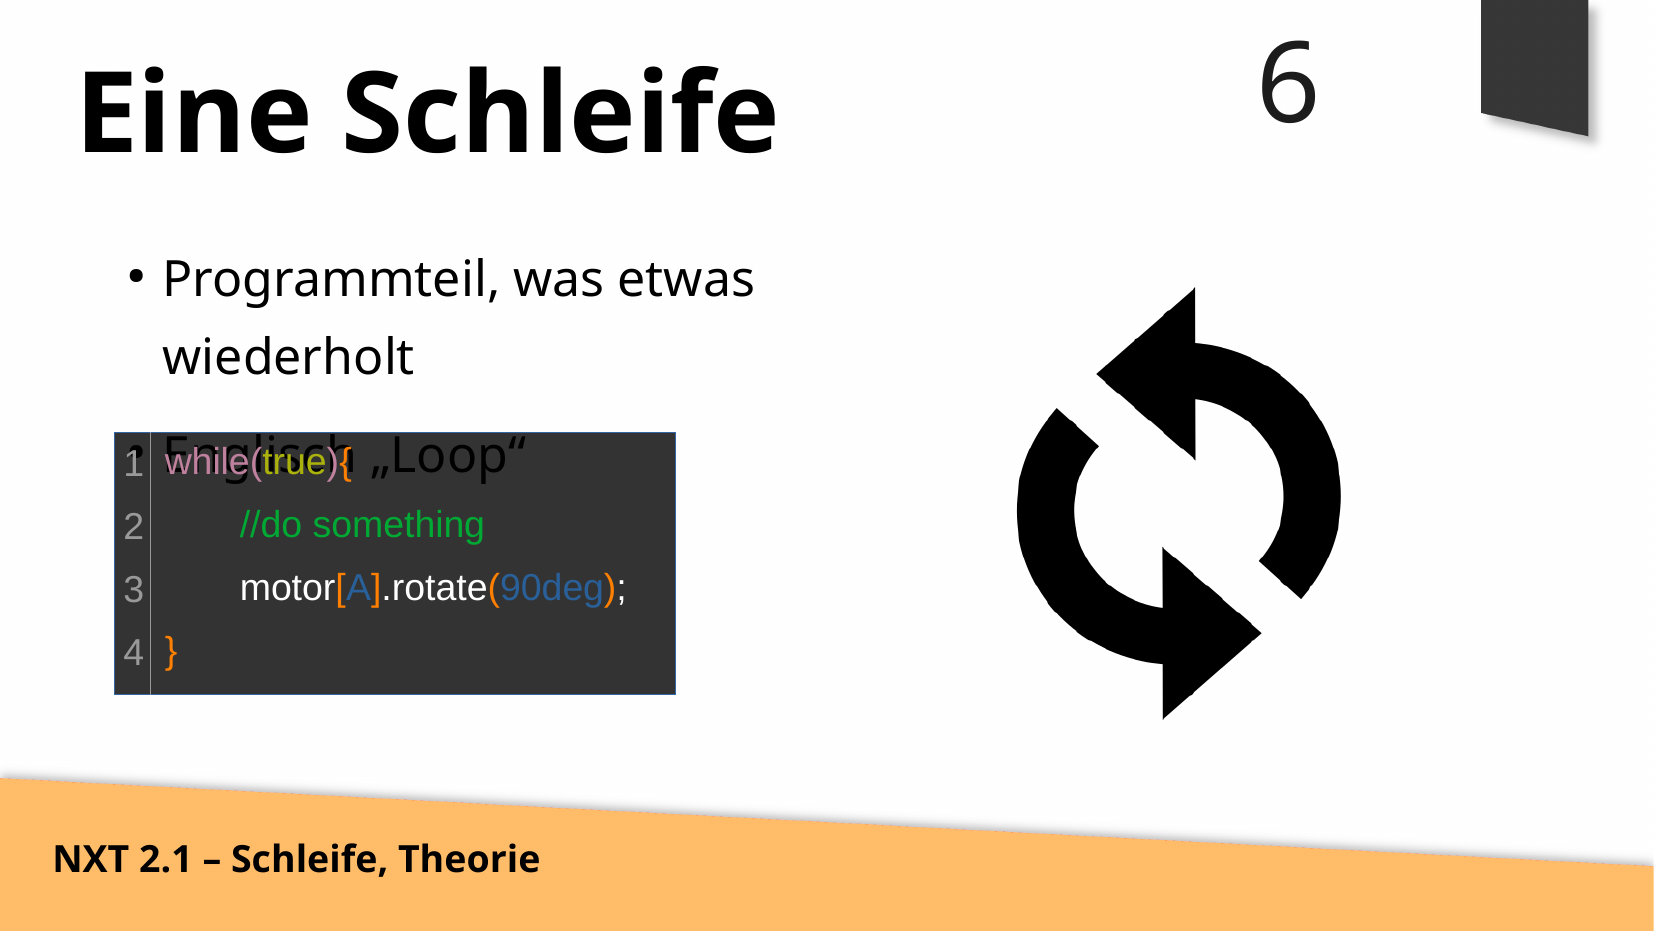

# Eine Schleife
Programmteil, was etwas wiederholt
Englisch „Loop“
while(true){
	//do something
	motor[A].rotate(90deg);
}
1
2
3
4
NXT 2.1 – Schleife, Theorie